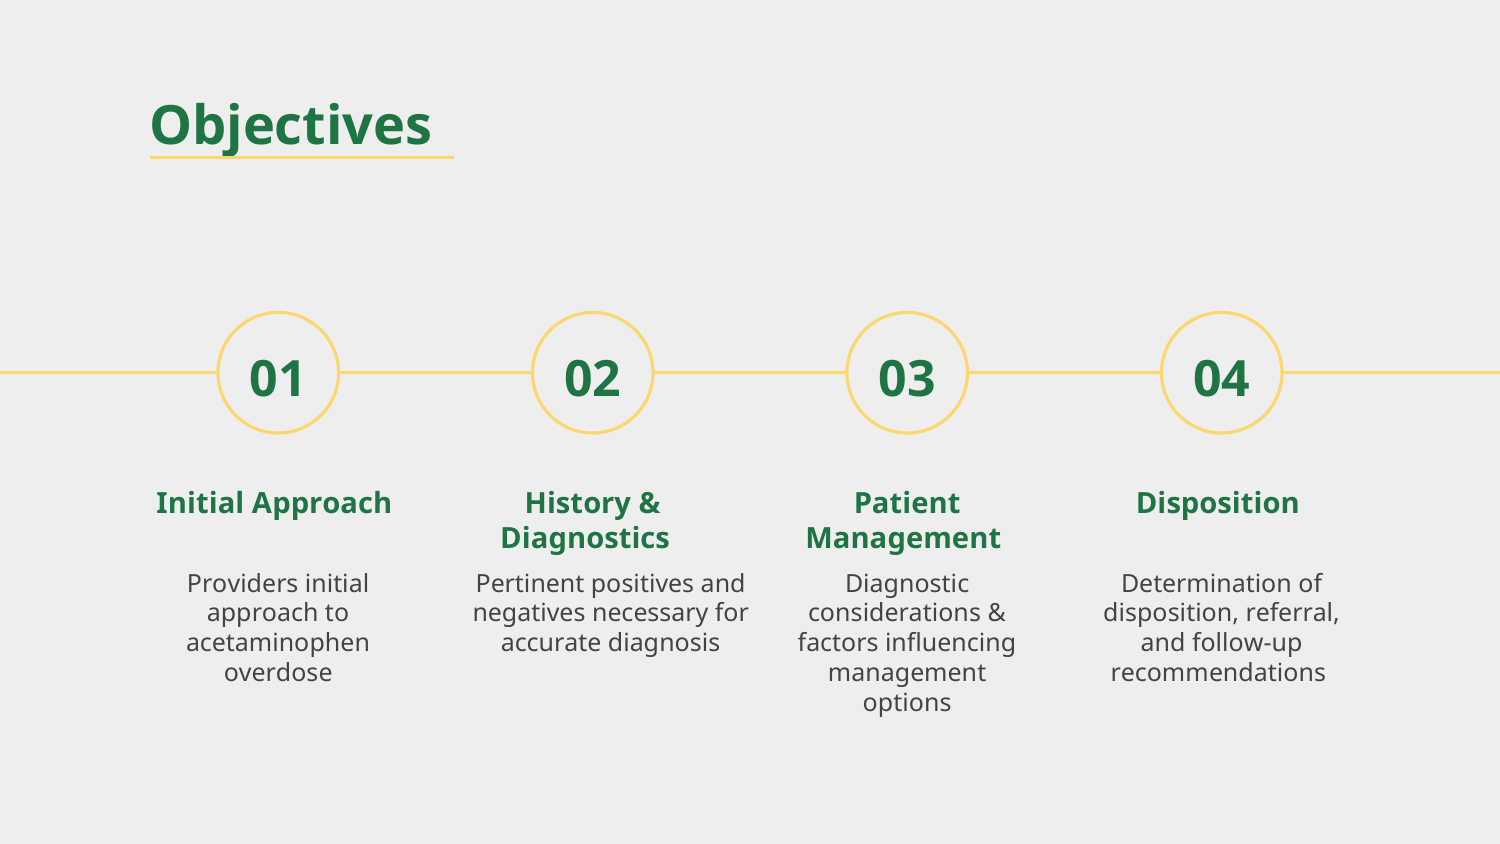

Objectives
01
02
03
04
Initial Approach
History & Diagnostics
Patient Management
Disposition
Providers initial approach to acetaminophen overdose
Pertinent positives and negatives necessary for accurate diagnosis
Diagnostic considerations & factors influencing management options
Determination of disposition, referral, and follow-up recommendations